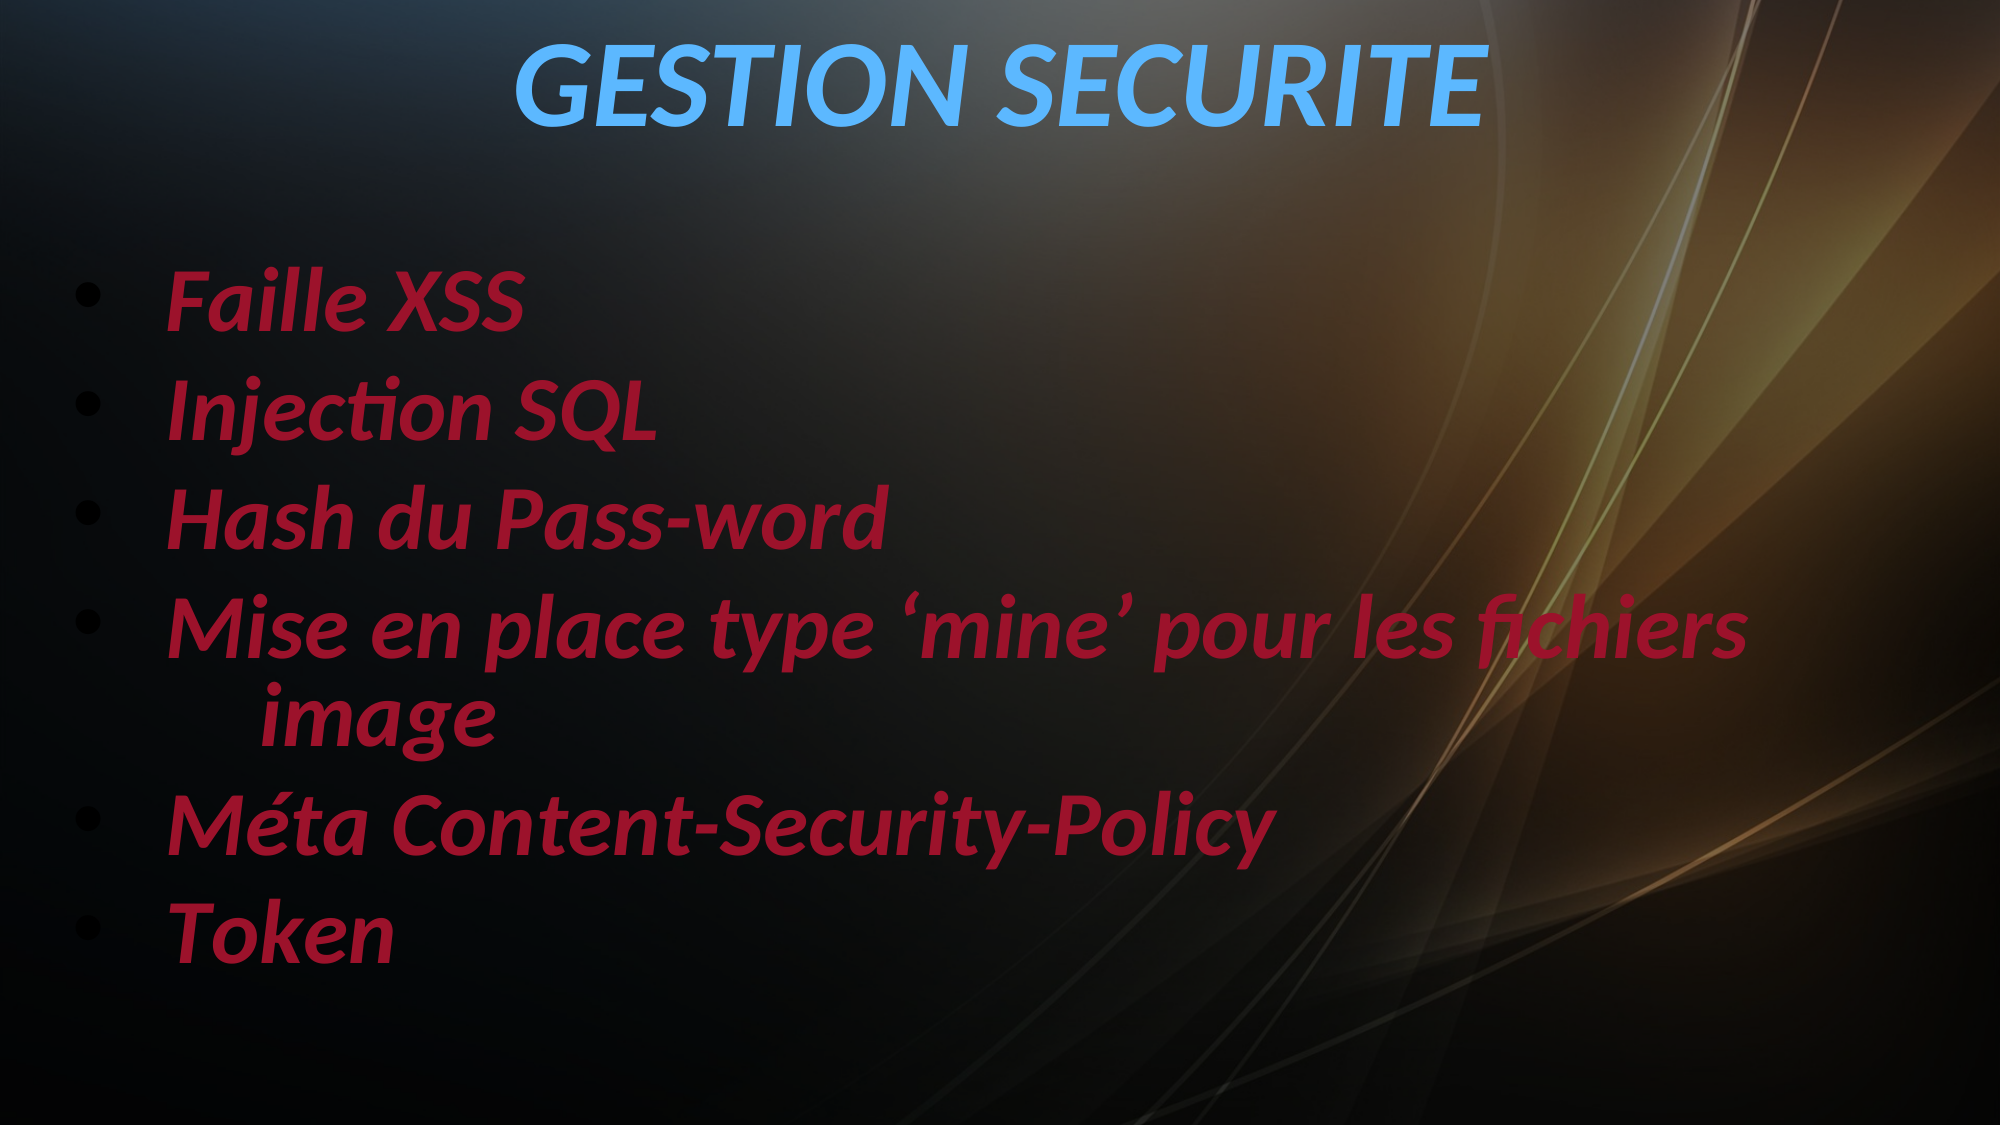

GESTION SECURITE
#
Faille XSS
Injection SQL
Hash du Pass-word
Mise en place type ‘mine’ pour les fichiers image
Méta Content-Security-Policy
Token